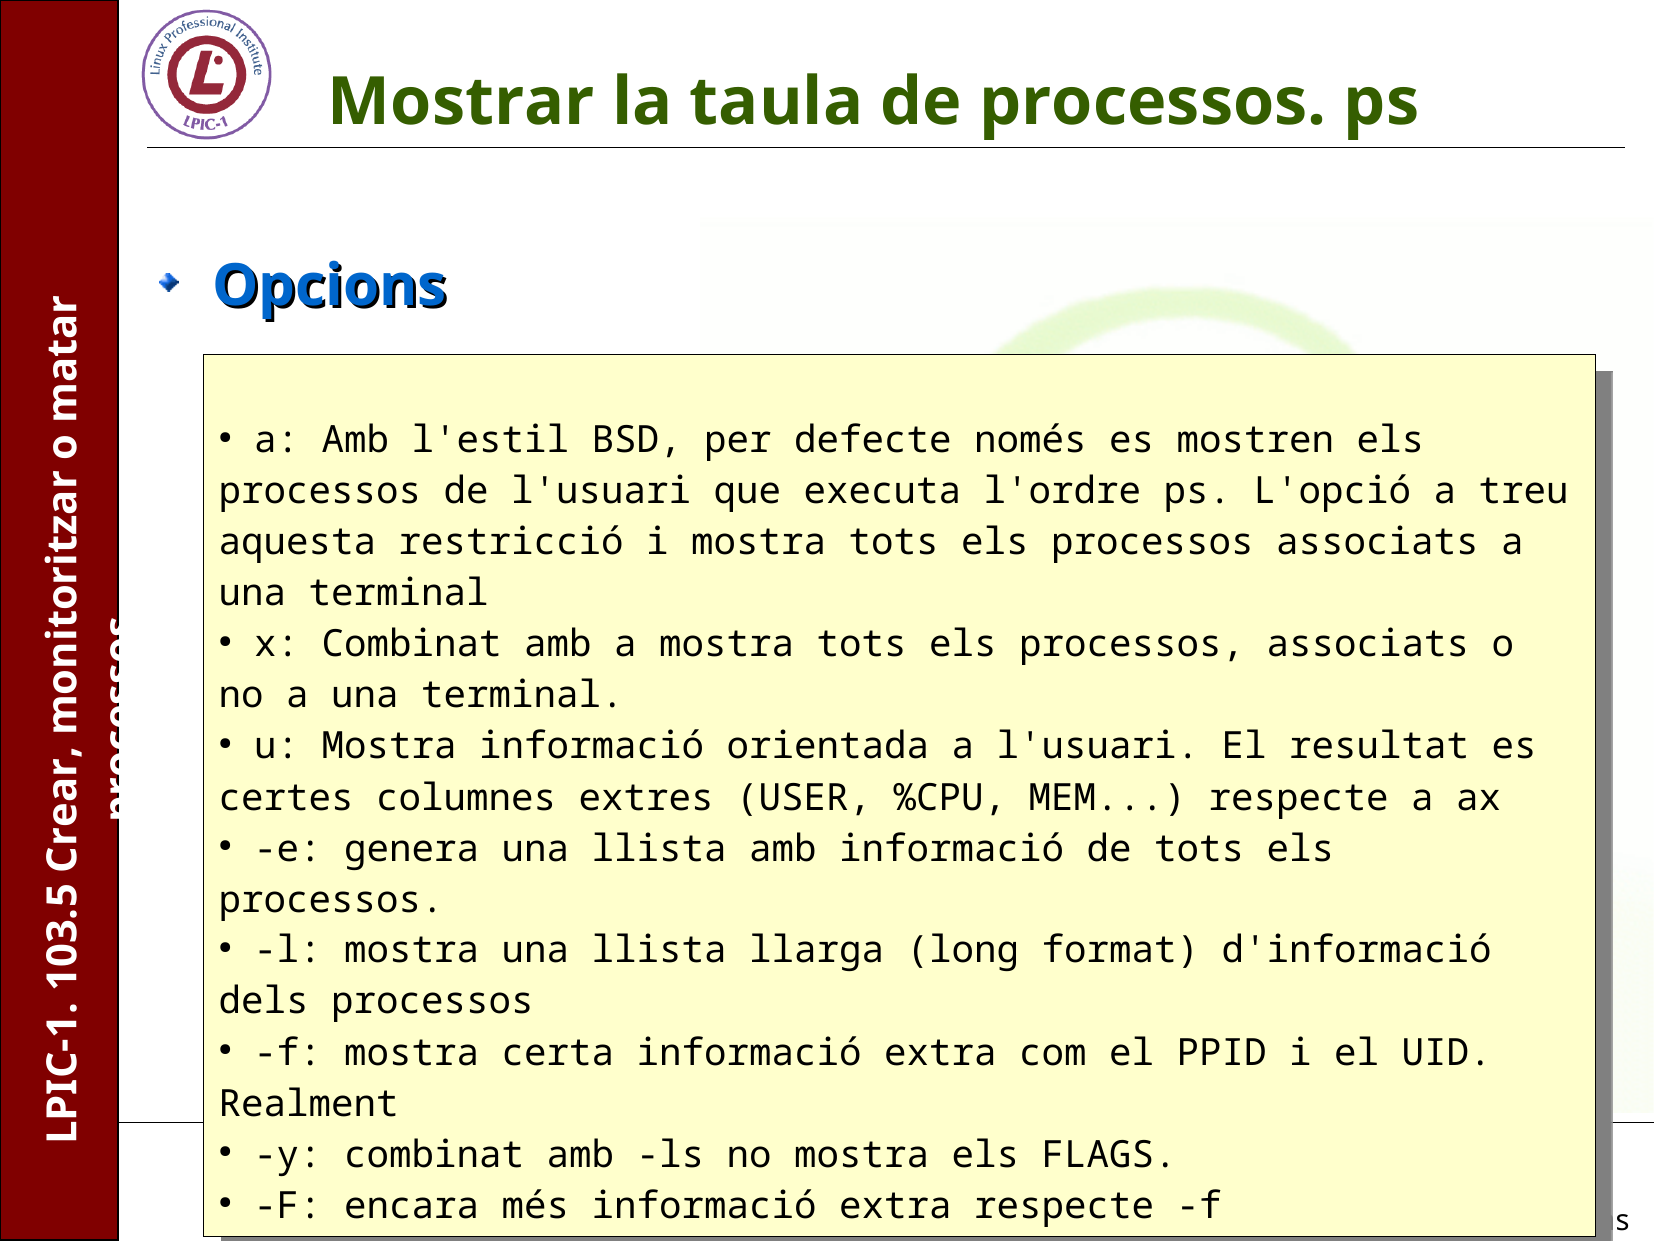

# Mostrar la taula de processos. ps
Opcions
 a: Amb l'estil BSD, per defecte només es mostren els processos de l'usuari que executa l'ordre ps. L'opció a treu aquesta restricció i mostra tots els processos associats a una terminal
 x: Combinat amb a mostra tots els processos, associats o no a una terminal.
 u: Mostra informació orientada a l'usuari. El resultat es certes columnes extres (USER, %CPU, MEM...) respecte a ax
 -e: genera una llista amb informació de tots els processos.
 -l: mostra una llista llarga (long format) d'informació dels processos
 -f: mostra certa informació extra com el PPID i el UID. Realment
 -y: combinat amb -ls no mostra els FLAGS.
 -F: encara més informació extra respecte -f